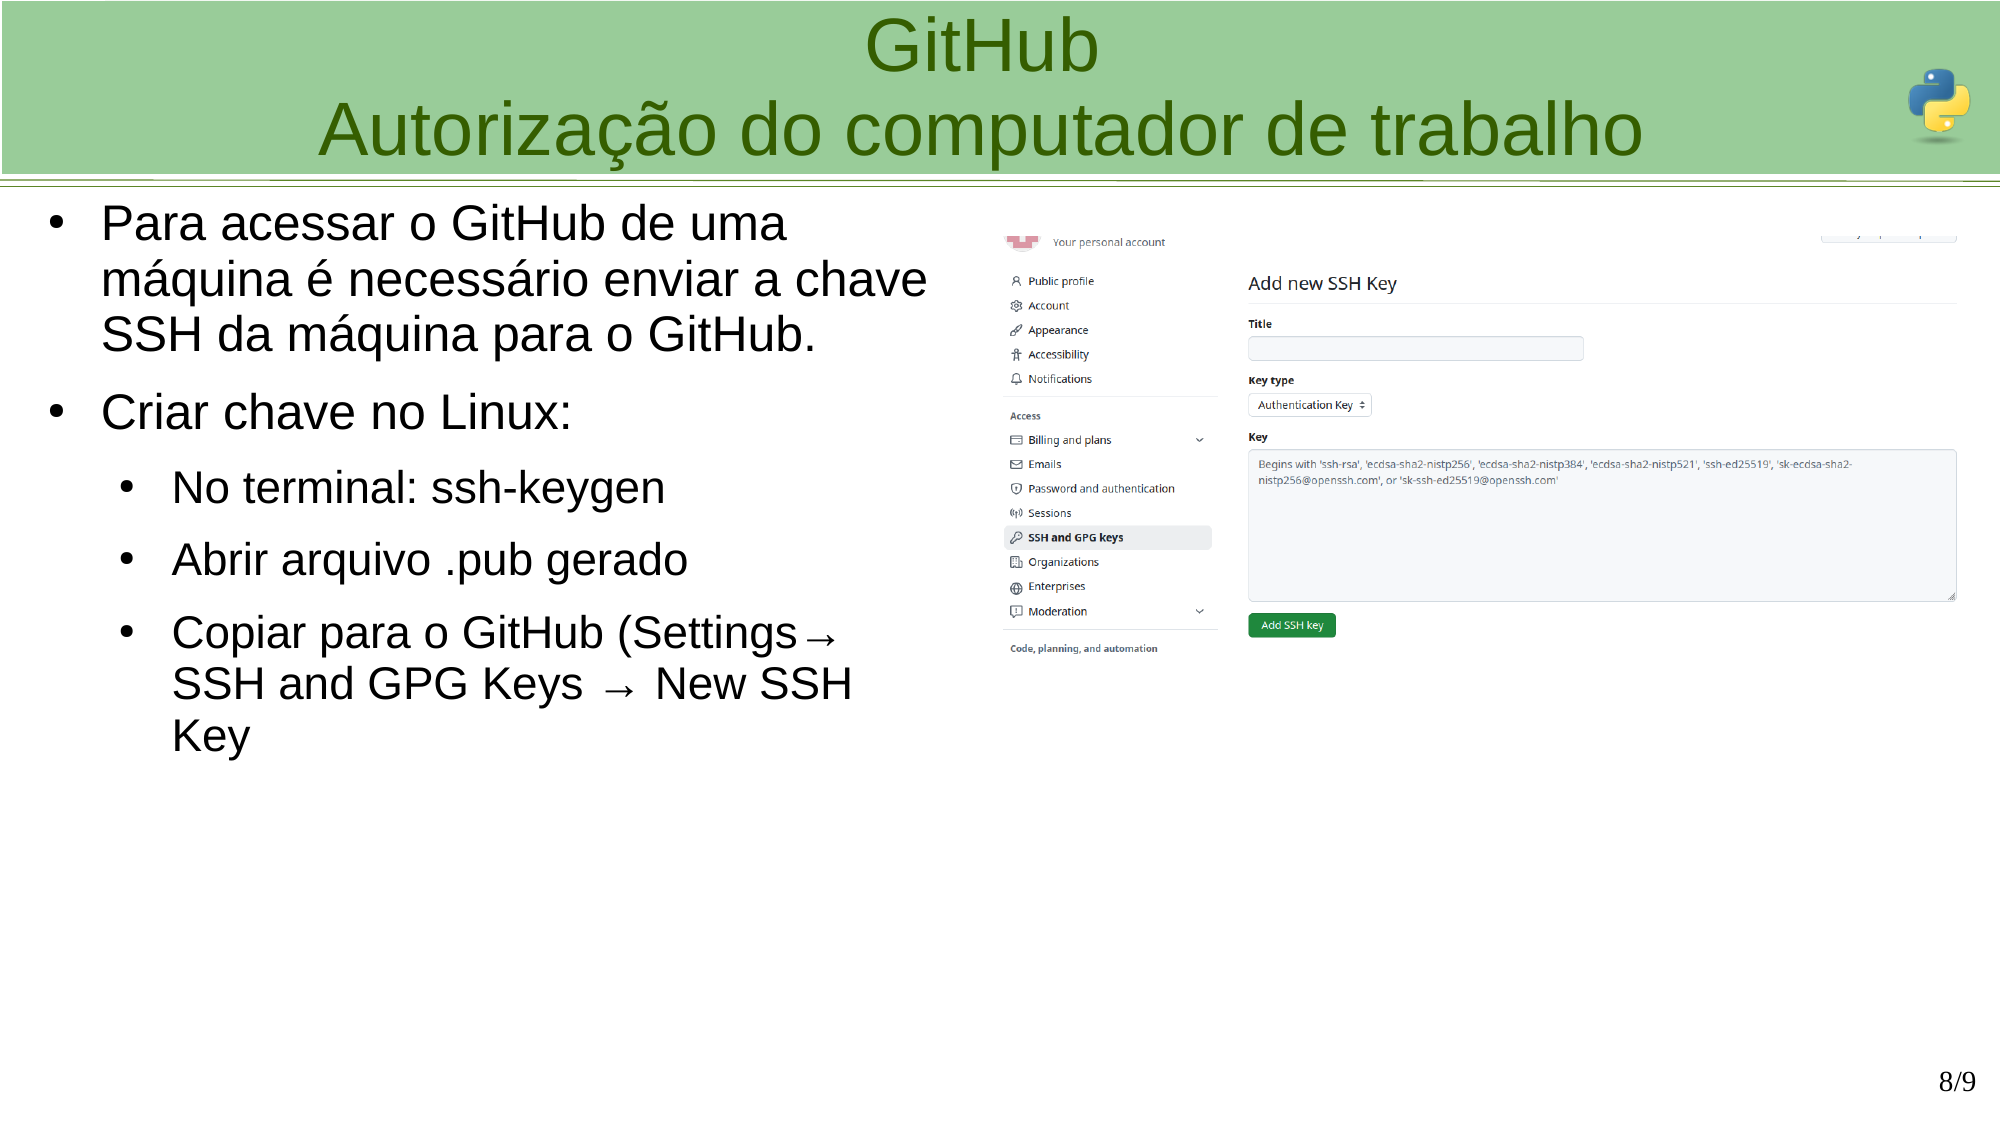

# GitHub Autorização do computador de trabalho
Para acessar o GitHub de uma máquina é necessário enviar a chave SSH da máquina para o GitHub.
Criar chave no Linux:
No terminal: ssh-keygen
Abrir arquivo .pub gerado
Copiar para o GitHub (Settings→ SSH and GPG Keys → New SSH Key
8